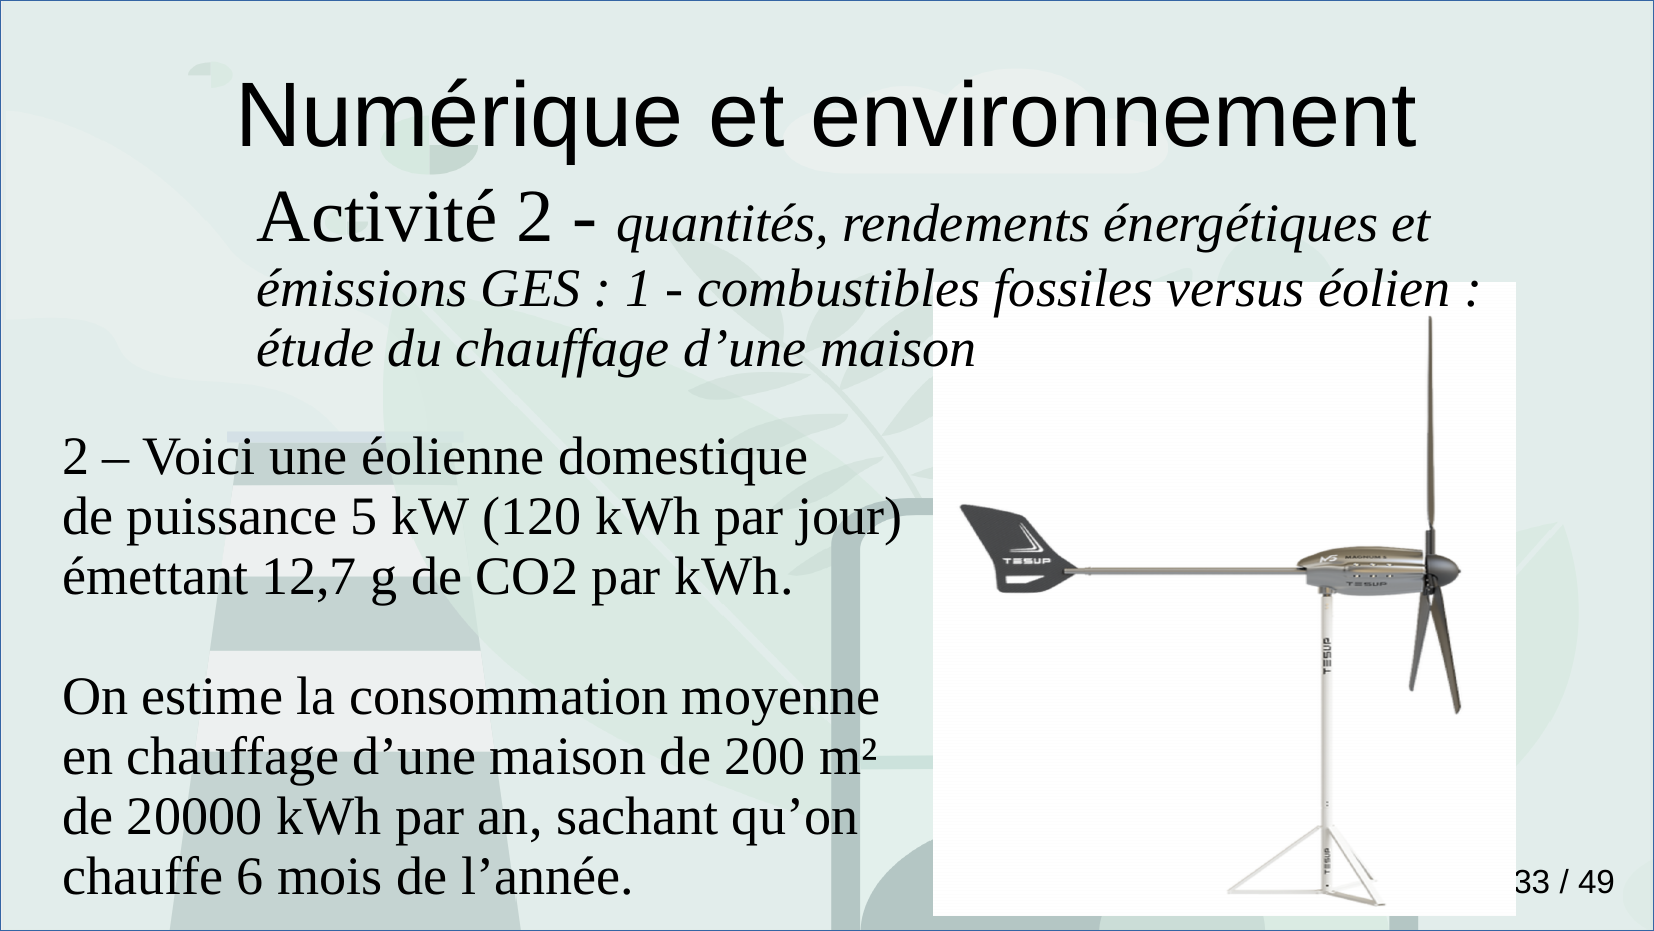

# Numérique et environnement
Activité 2 - quantités, rendements énergétiques et émissions GES : 1 - combustibles fossiles versus éolien : étude du chauffage d’une maison
2 – Voici une éolienne domestique
de puissance 5 kW (120 kWh par jour)
émettant 12,7 g de CO2 par kWh.
On estime la consommation moyenne
en chauffage d’une maison de 200 m²
de 20000 kWh par an, sachant qu’on
chauffe 6 mois de l’année.